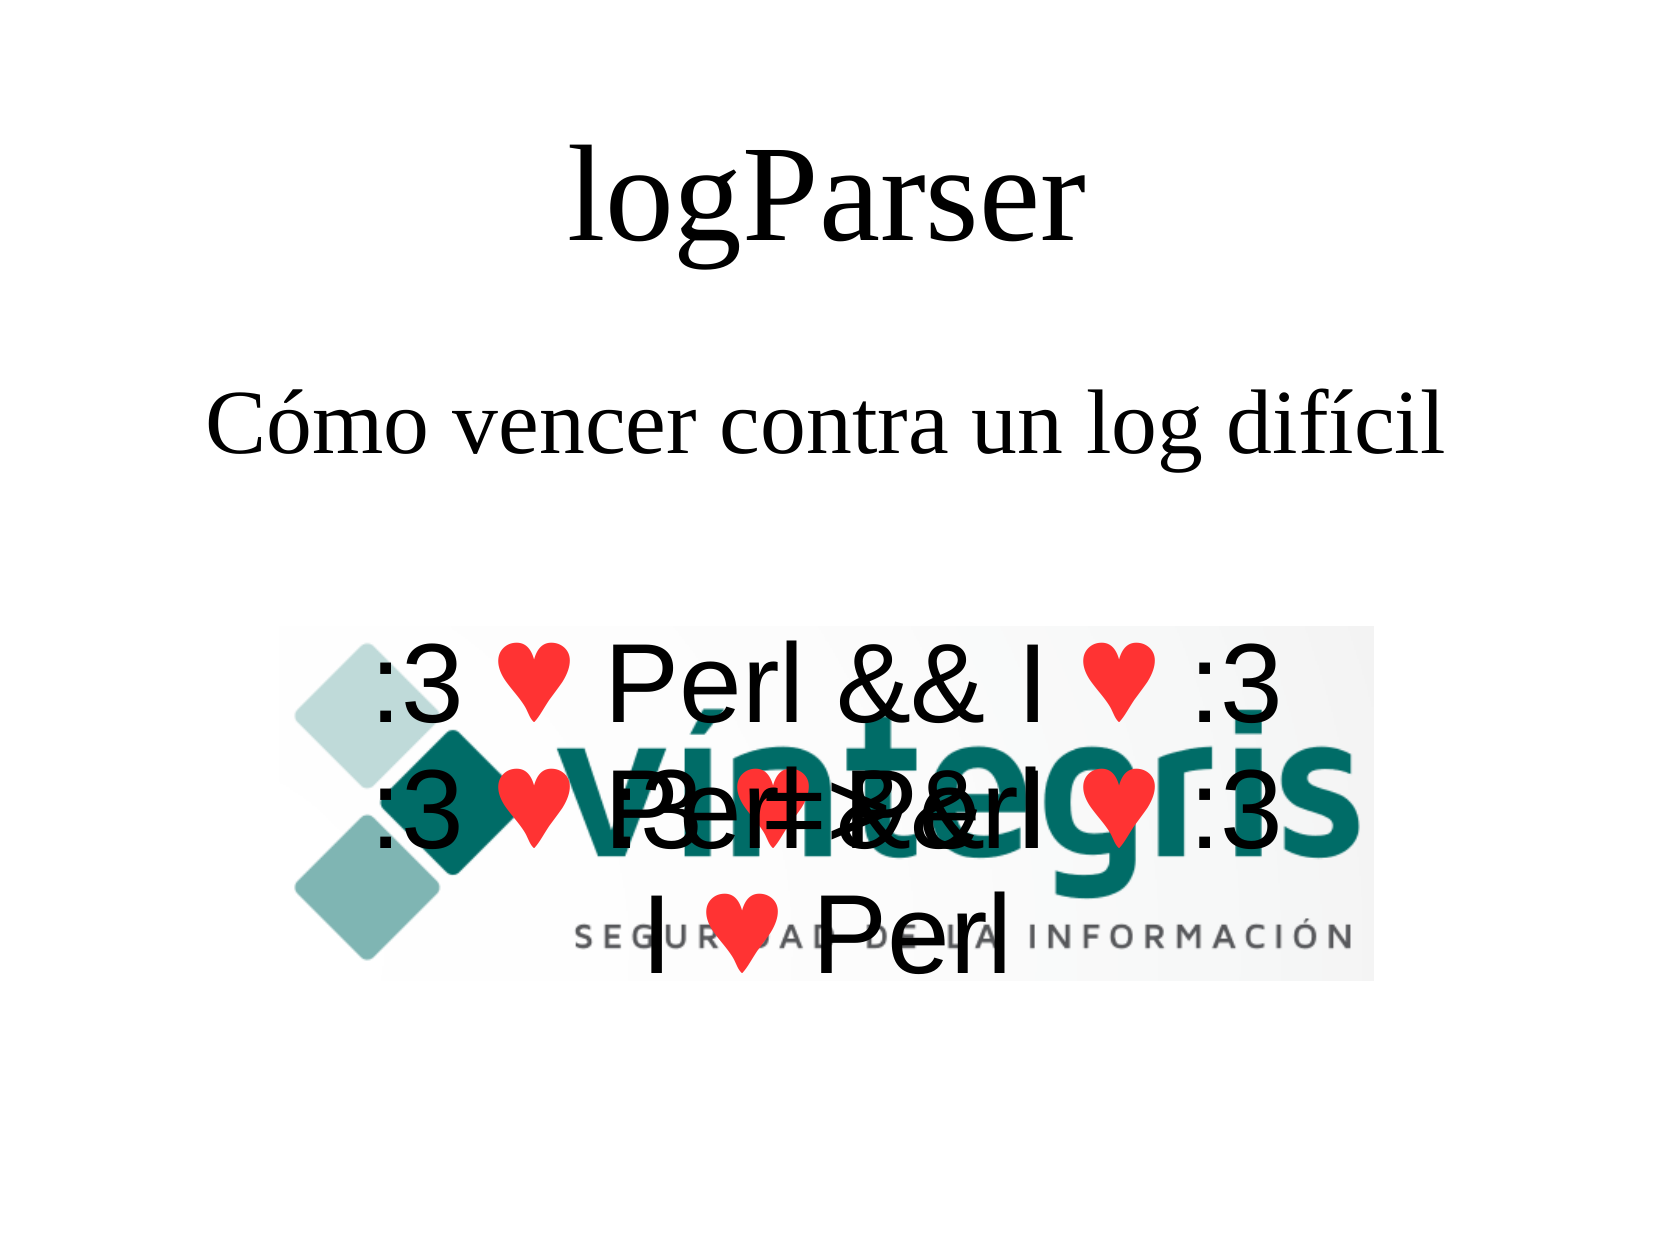

# logParser Cómo vencer contra un log difícil
:3  Perl
:3  Perl && I  :3
:3  Perl && I  :3
=>
I  Perl